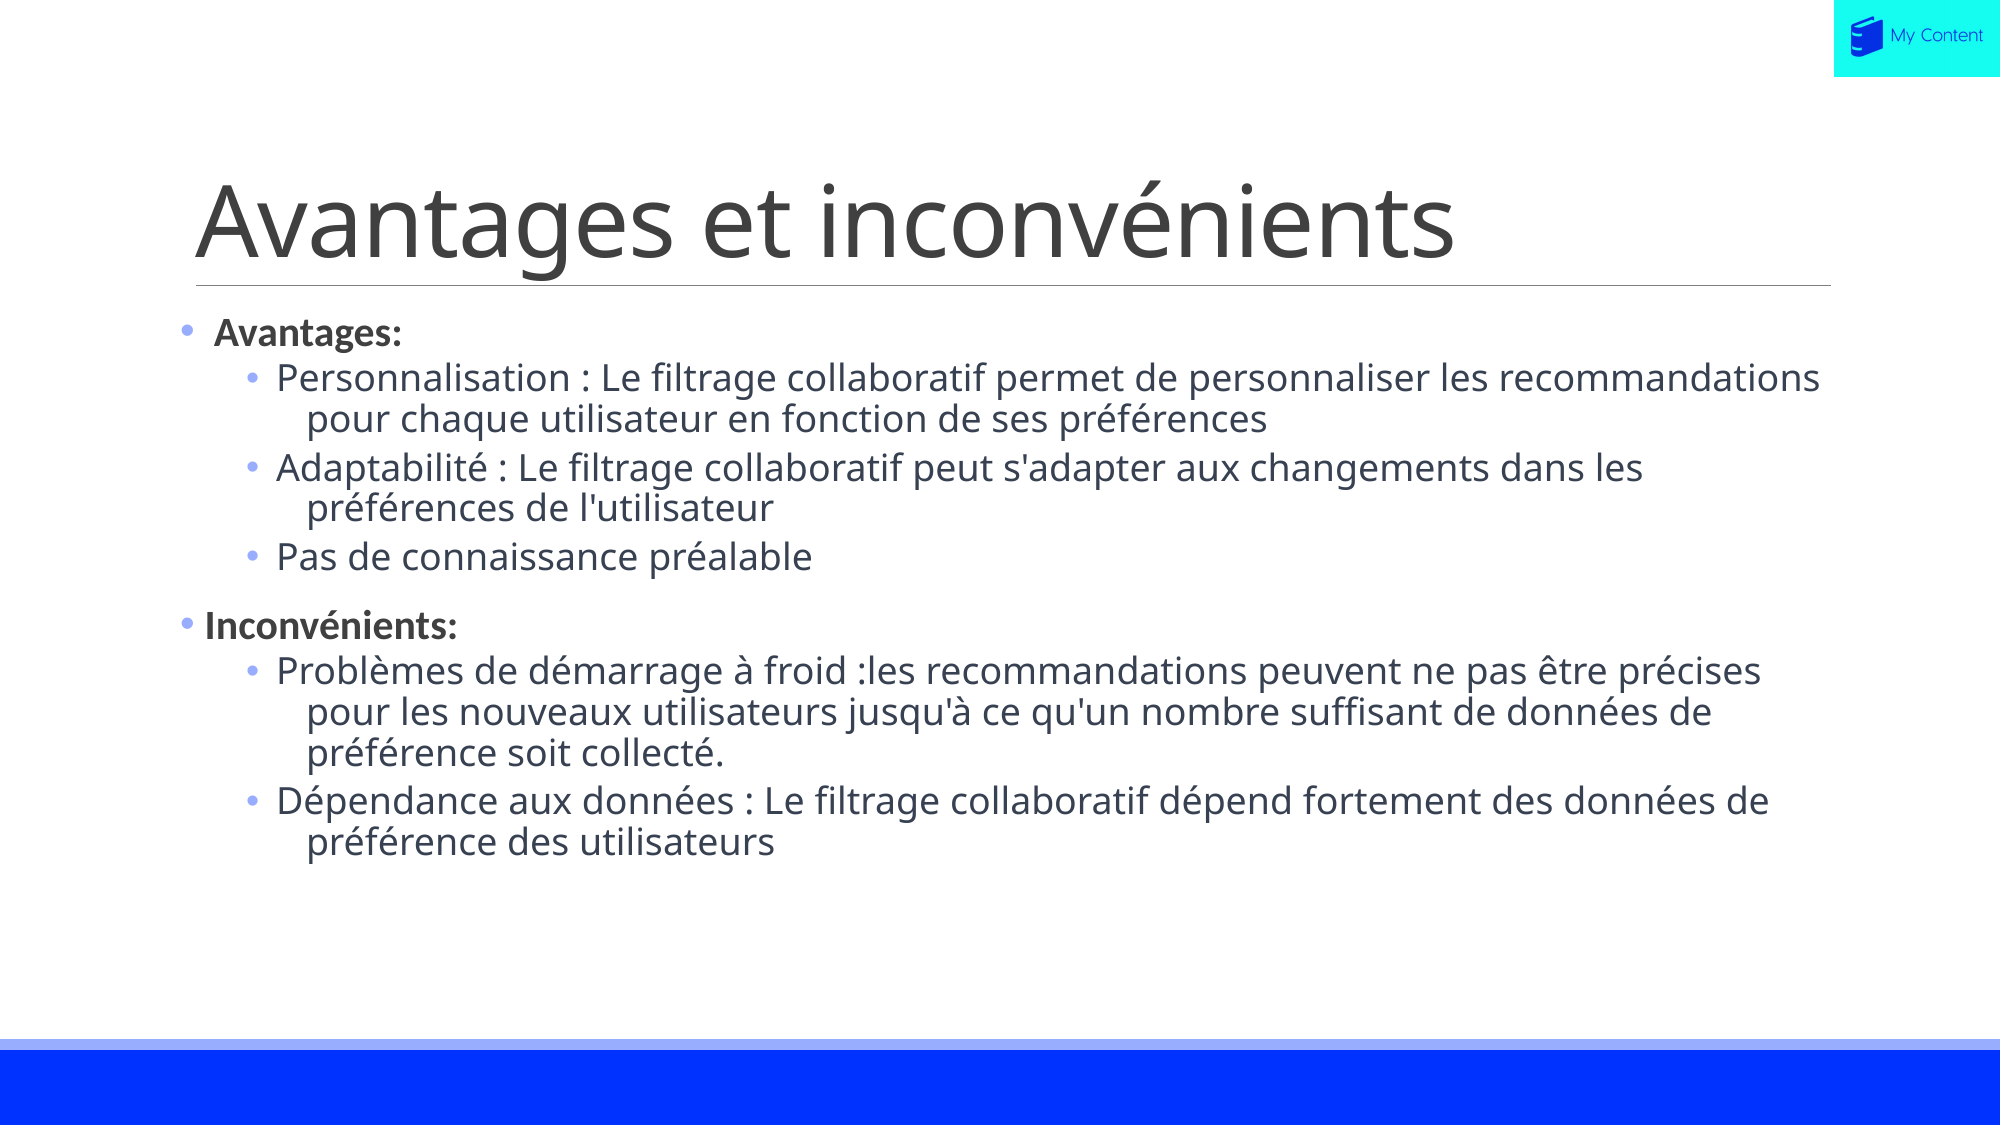

# Avantages et inconvénients
 Avantages:
Personnalisation : Le filtrage collaboratif permet de personnaliser les recommandations pour chaque utilisateur en fonction de ses préférences
Adaptabilité : Le filtrage collaboratif peut s'adapter aux changements dans les préférences de l'utilisateur
Pas de connaissance préalable
 Inconvénients:
Problèmes de démarrage à froid :les recommandations peuvent ne pas être précises pour les nouveaux utilisateurs jusqu'à ce qu'un nombre suffisant de données de préférence soit collecté.
Dépendance aux données : Le filtrage collaboratif dépend fortement des données de préférence des utilisateurs